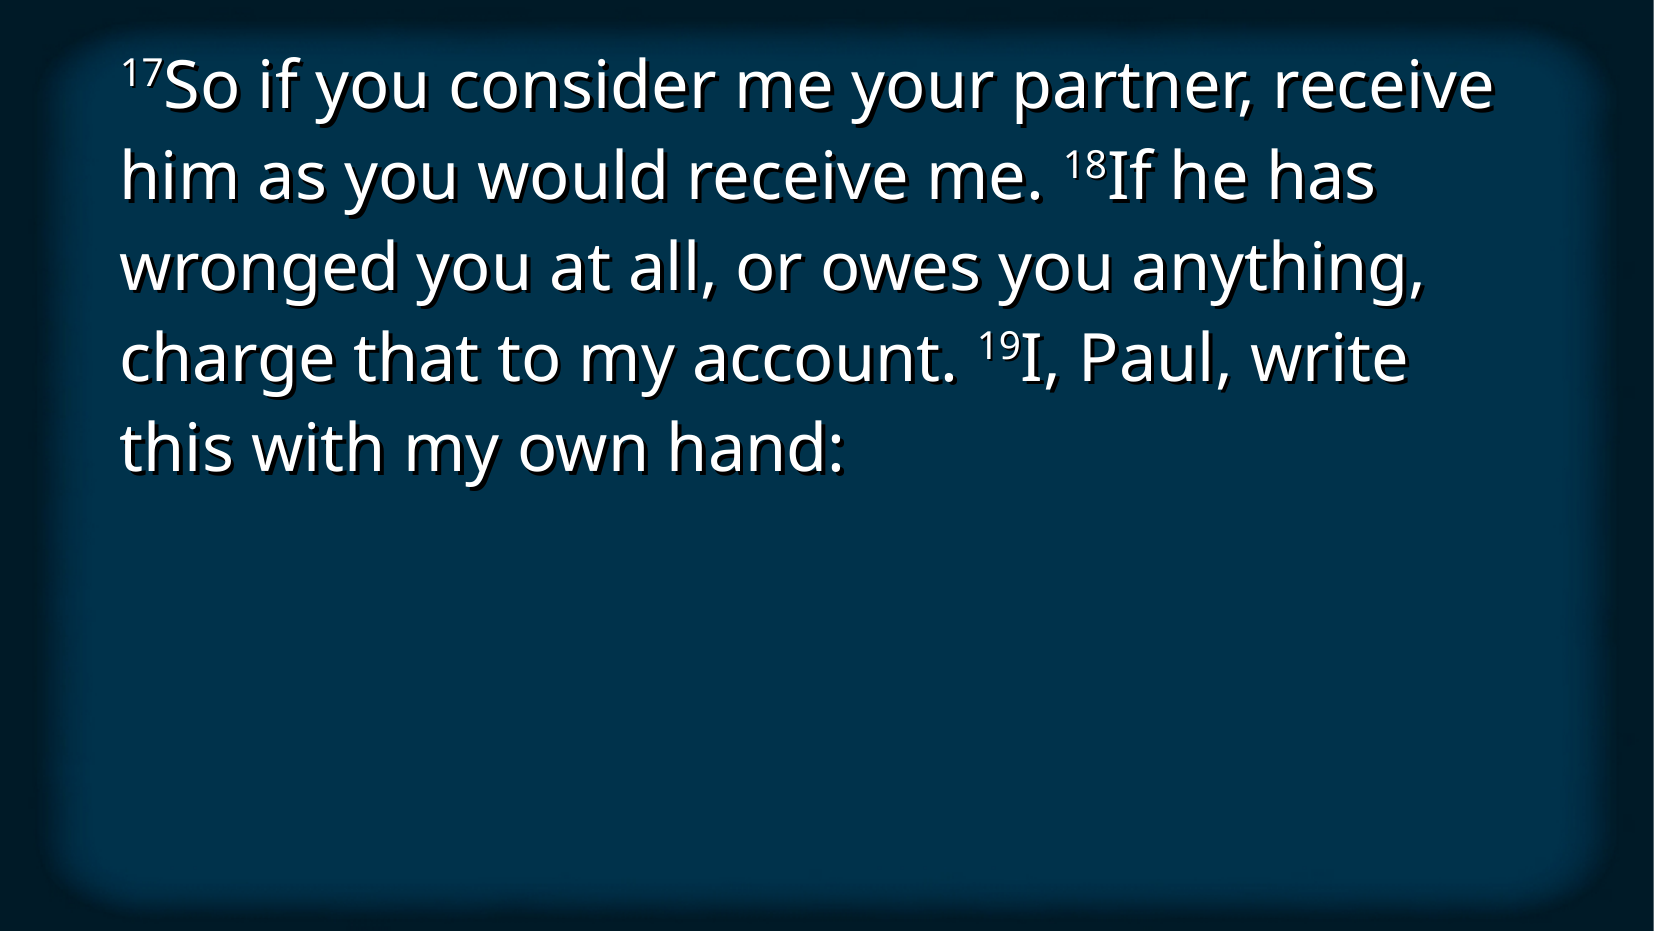

17So if you consider me your partner, receive him as you would receive me. 18If he has wronged you at all, or owes you anything, charge that to my account. 19I, Paul, write this with my own hand: